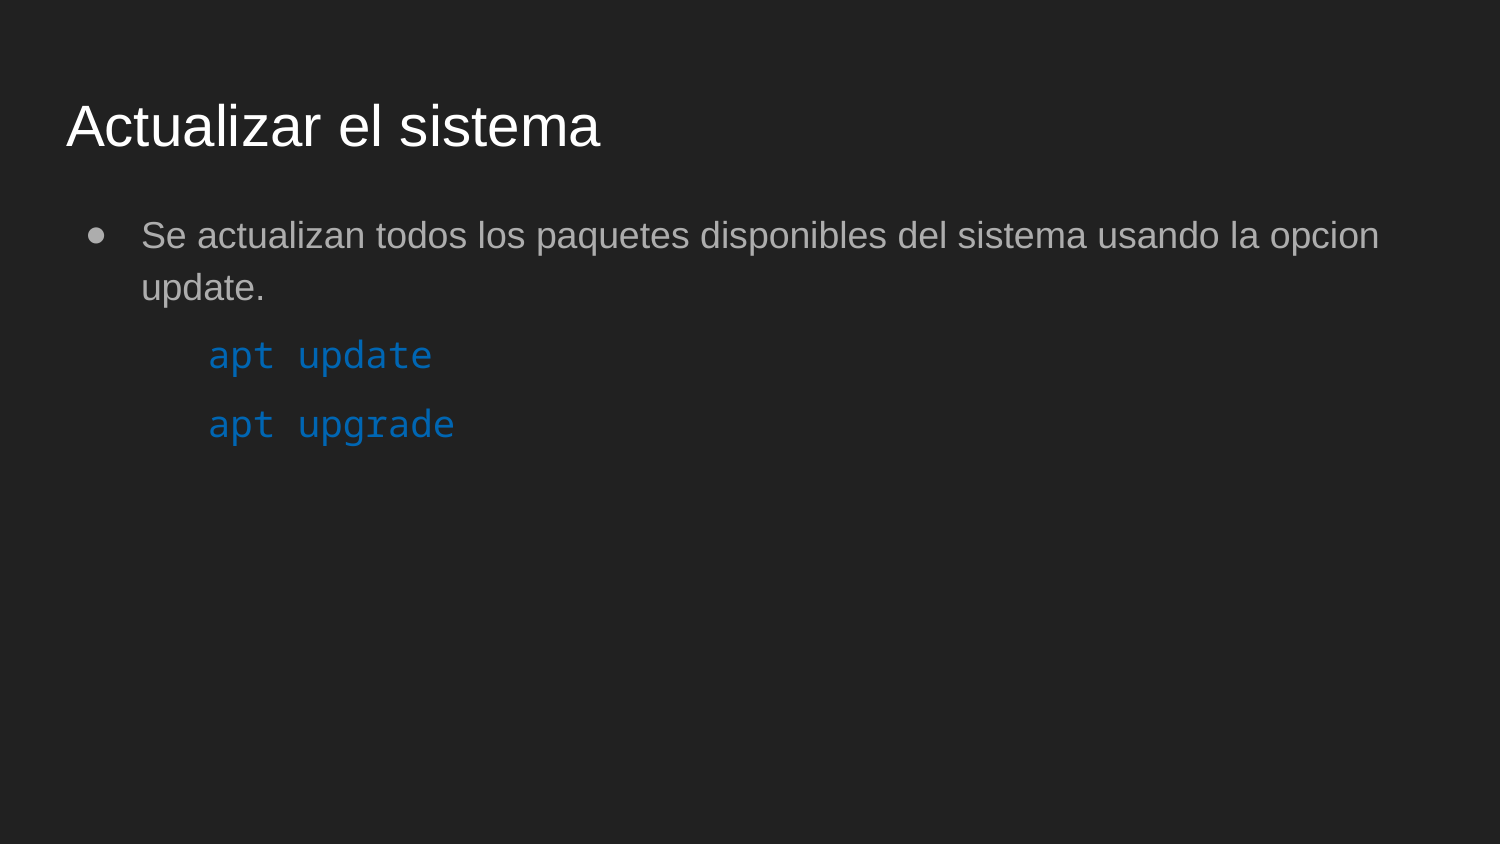

# Actualizar el sistema
Se actualizan todos los paquetes disponibles del sistema usando la opcion update.
apt update
apt upgrade